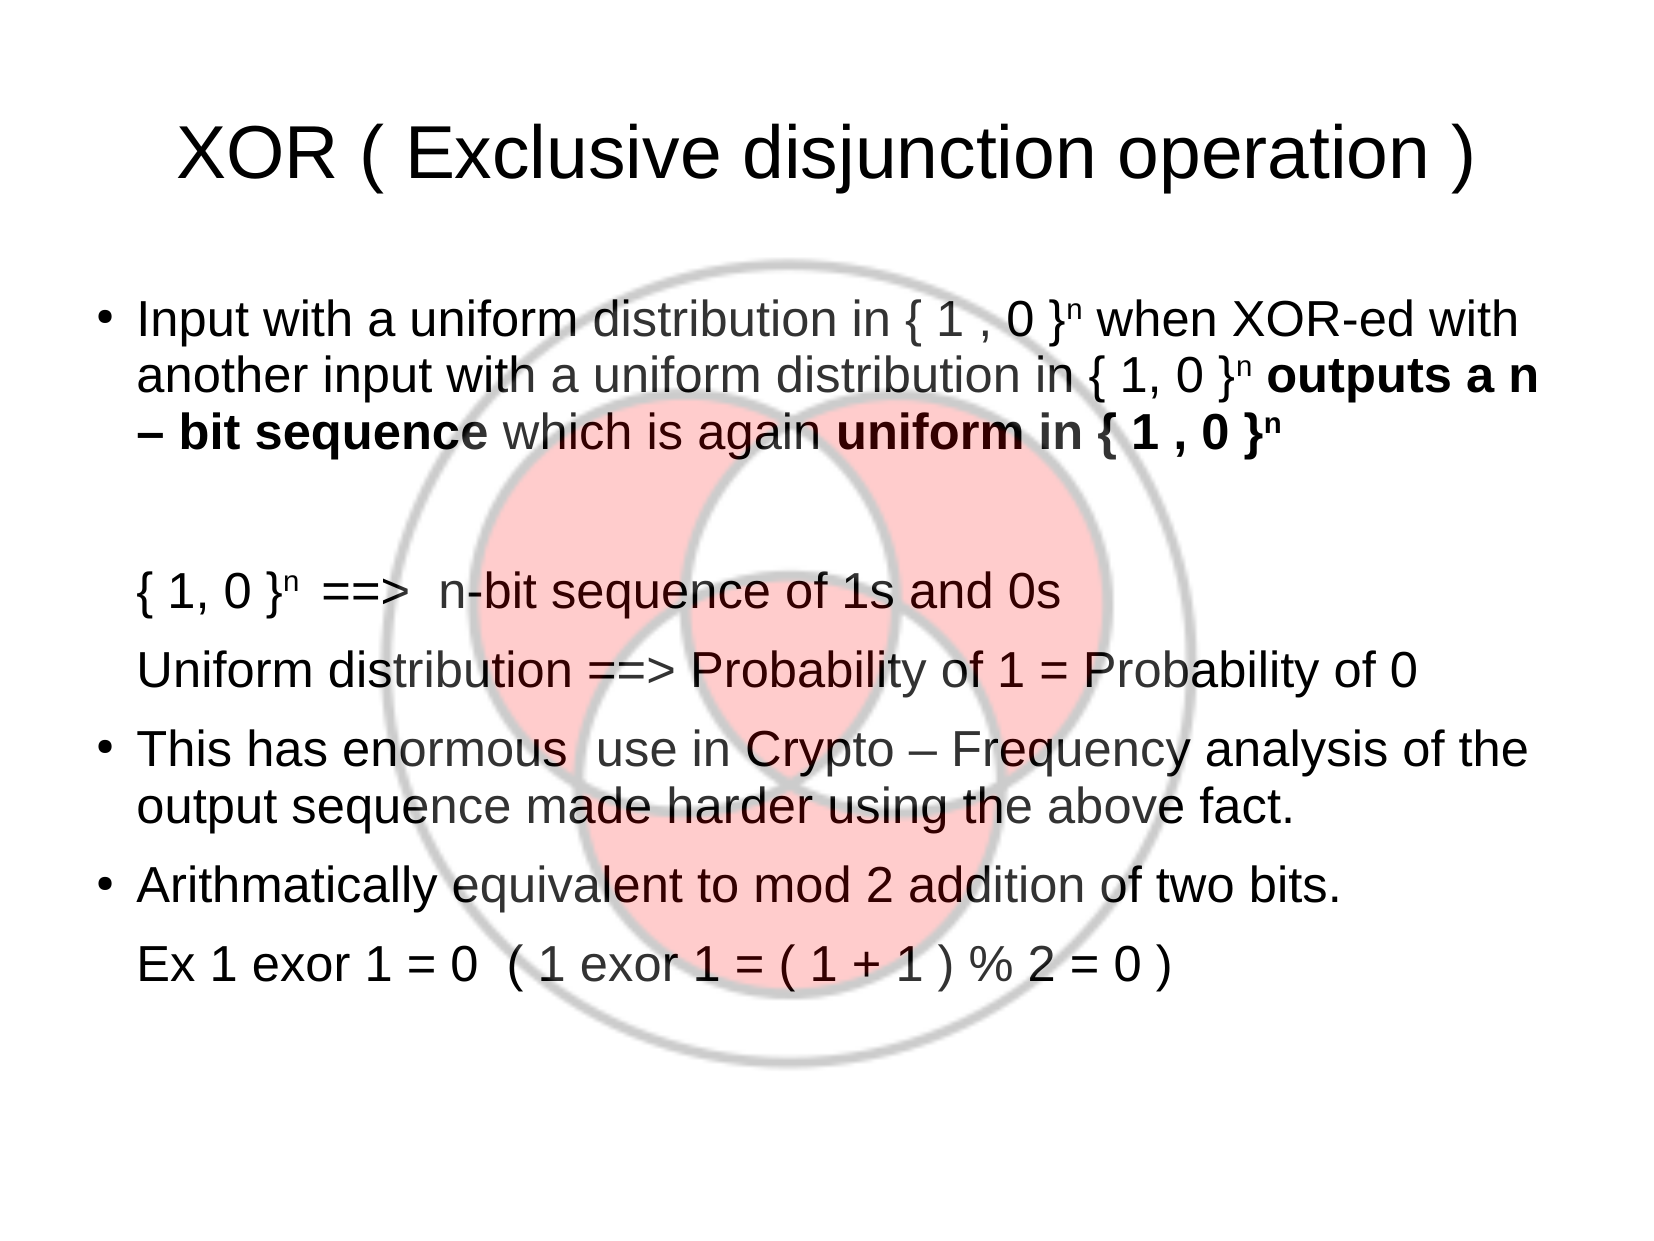

# XOR ( Exclusive disjunction operation )
Input with a uniform distribution in { 1 , 0 }n when XOR-ed with another input with a uniform distribution in { 1, 0 }n outputs a n – bit sequence which is again uniform in { 1 , 0 }n
{ 1, 0 }n ==> n-bit sequence of 1s and 0s
Uniform distribution ==> Probability of 1 = Probability of 0
This has enormous use in Crypto – Frequency analysis of the output sequence made harder using the above fact.
Arithmatically equivalent to mod 2 addition of two bits.
Ex 1 exor 1 = 0 ( 1 exor 1 = ( 1 + 1 ) % 2 = 0 )